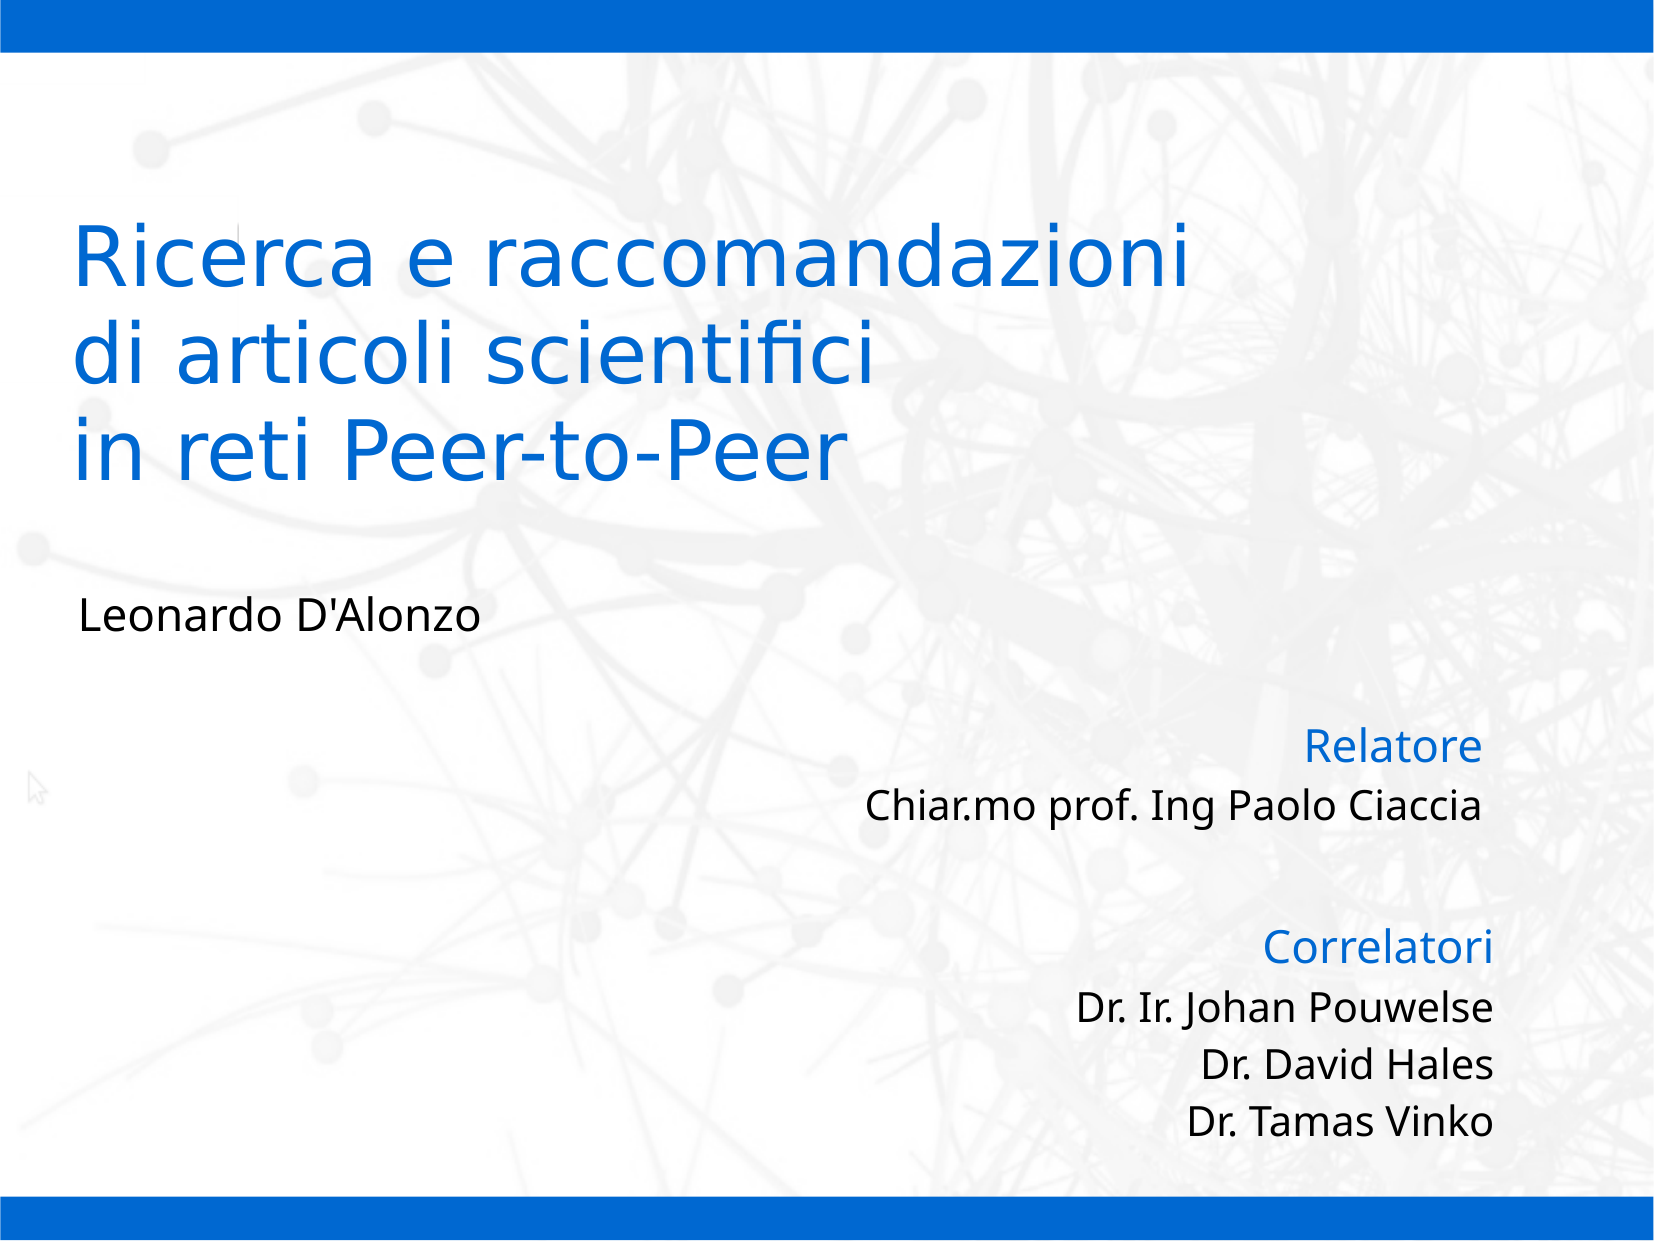

# Ricerca e raccomandazioni di articoli scientifici in reti Peer-to-Peer
Leonardo D'Alonzo
Relatore
Chiar.mo prof. Ing Paolo Ciaccia
Correlatori
Dr. Ir. Johan Pouwelse
Dr. David Hales
Dr. Tamas Vinko